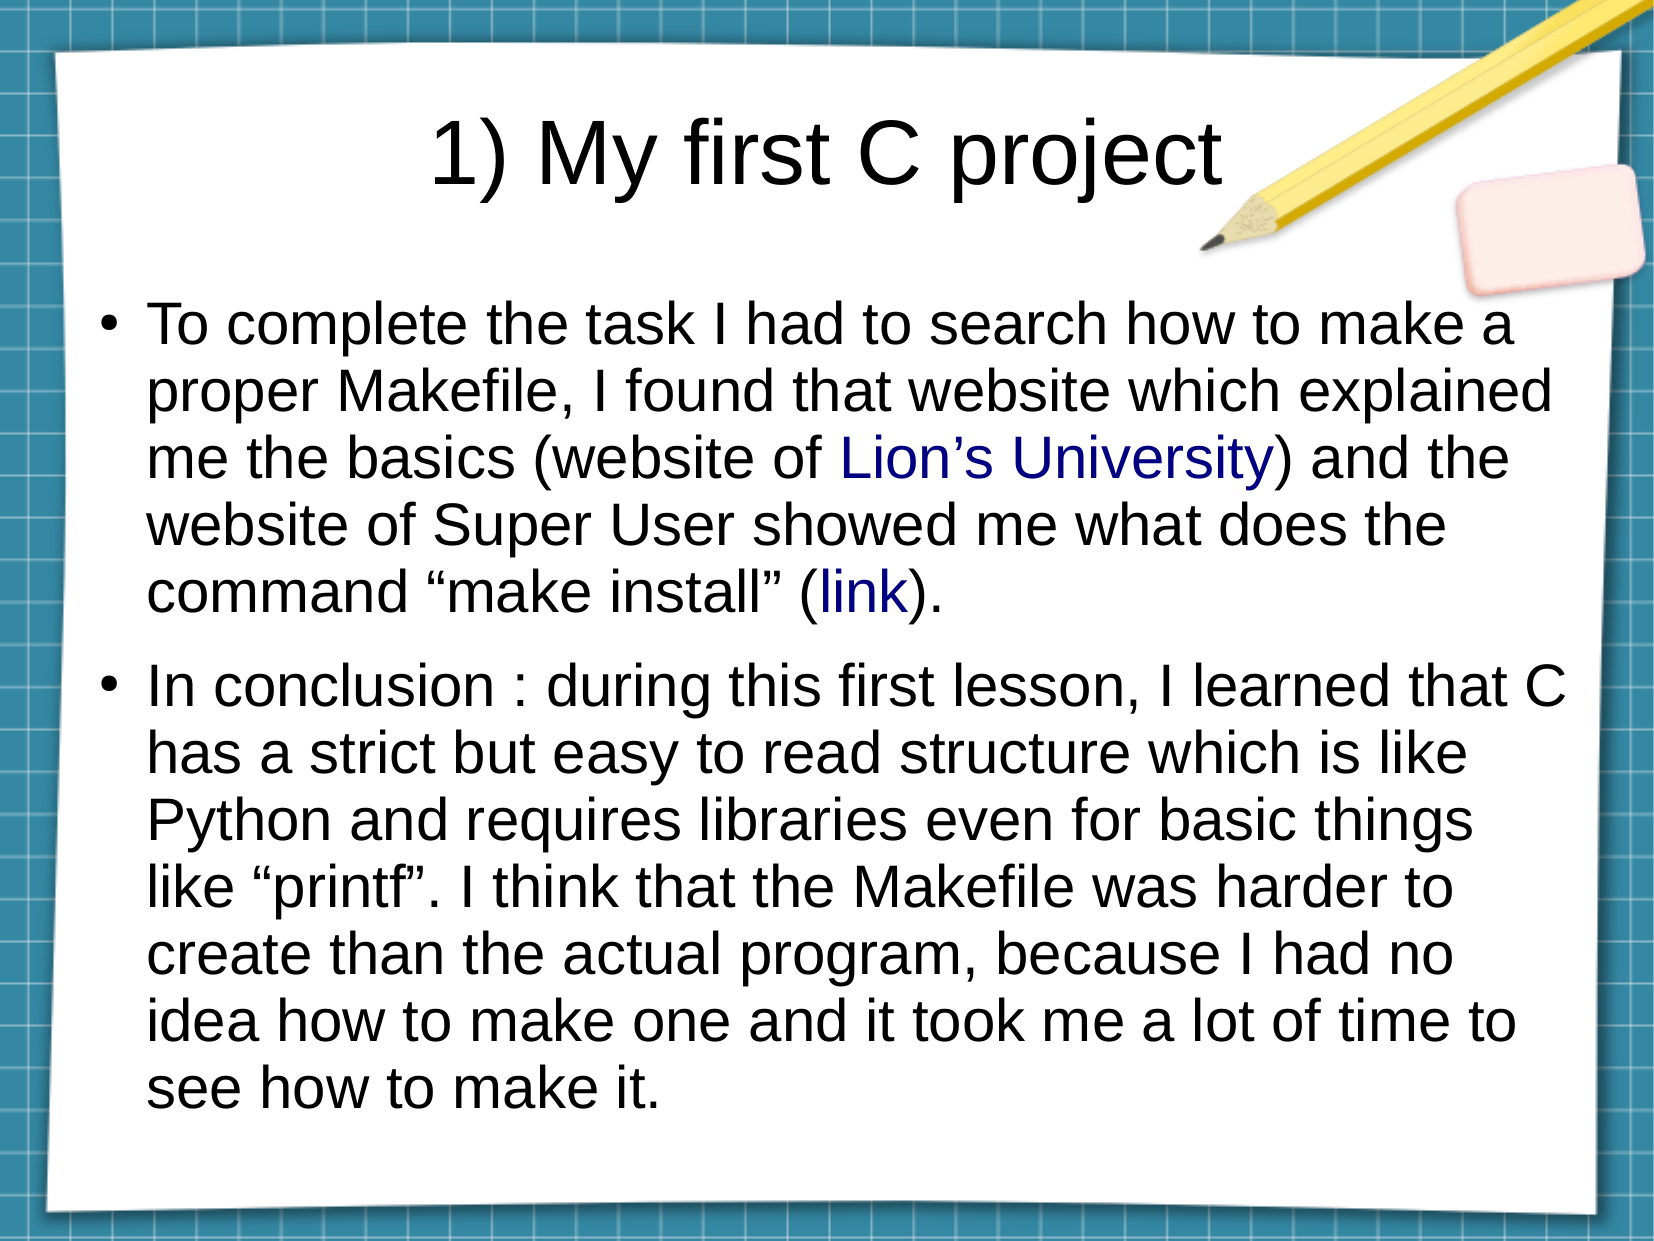

# 1) My first C project
To complete the task I had to search how to make a proper Makefile, I found that website which explained me the basics (website of Lion’s University) and the website of Super User showed me what does the command “make install” (link).
In conclusion : during this first lesson, I learned that C has a strict but easy to read structure which is like Python and requires libraries even for basic things like “printf”. I think that the Makefile was harder to create than the actual program, because I had no idea how to make one and it took me a lot of time to see how to make it.